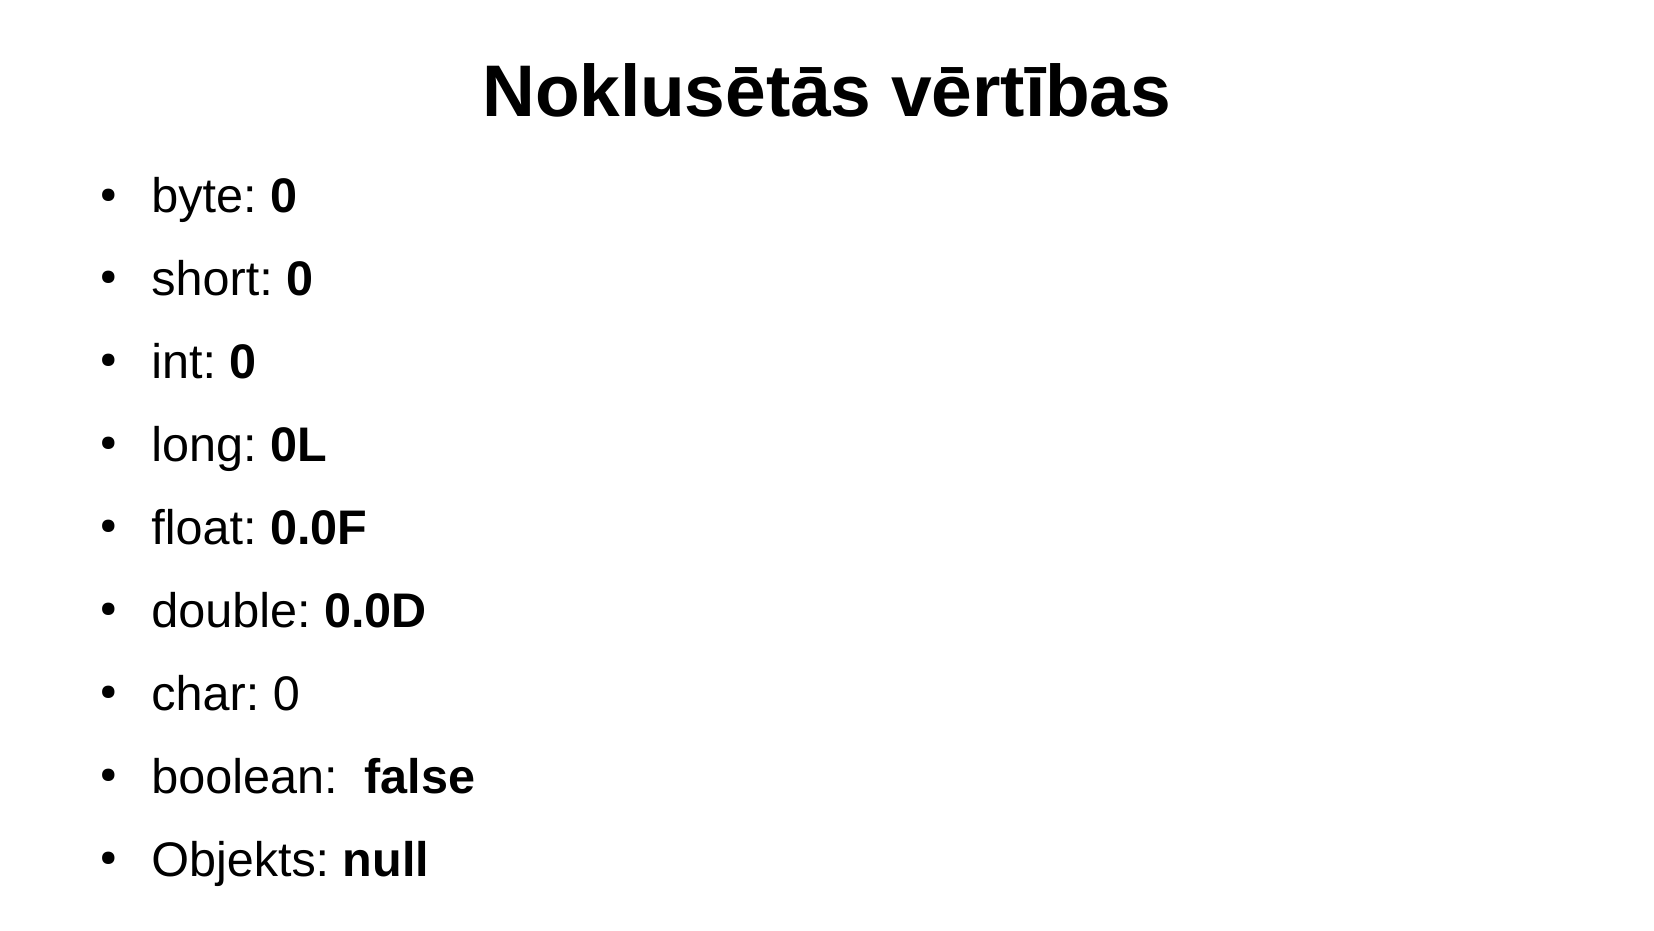

# Noklusētās vērtības
byte: 0
short: 0
int: 0
long: 0L
float: 0.0F
double: 0.0D
char: 0
boolean: false
Objekts: null